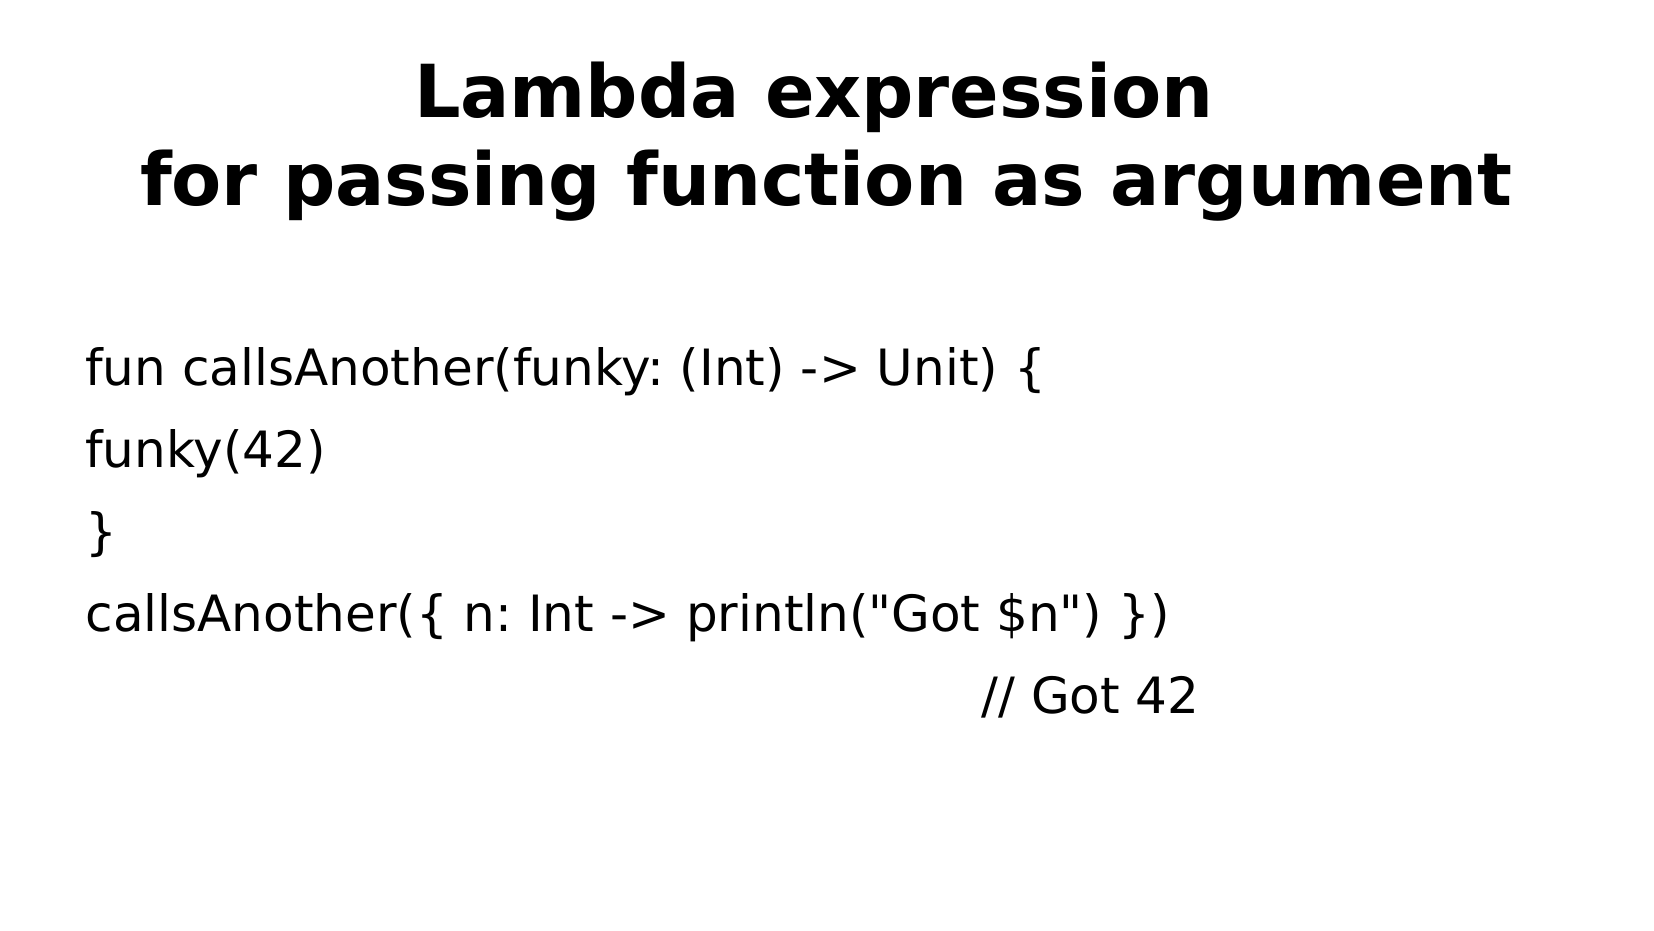

# Lambda expression for passing function as argument
fun callsAnother(funky: (Int) -> Unit) {
funky(42)
}
callsAnother({ n: Int -> println("Got $n") })
 // Got 42